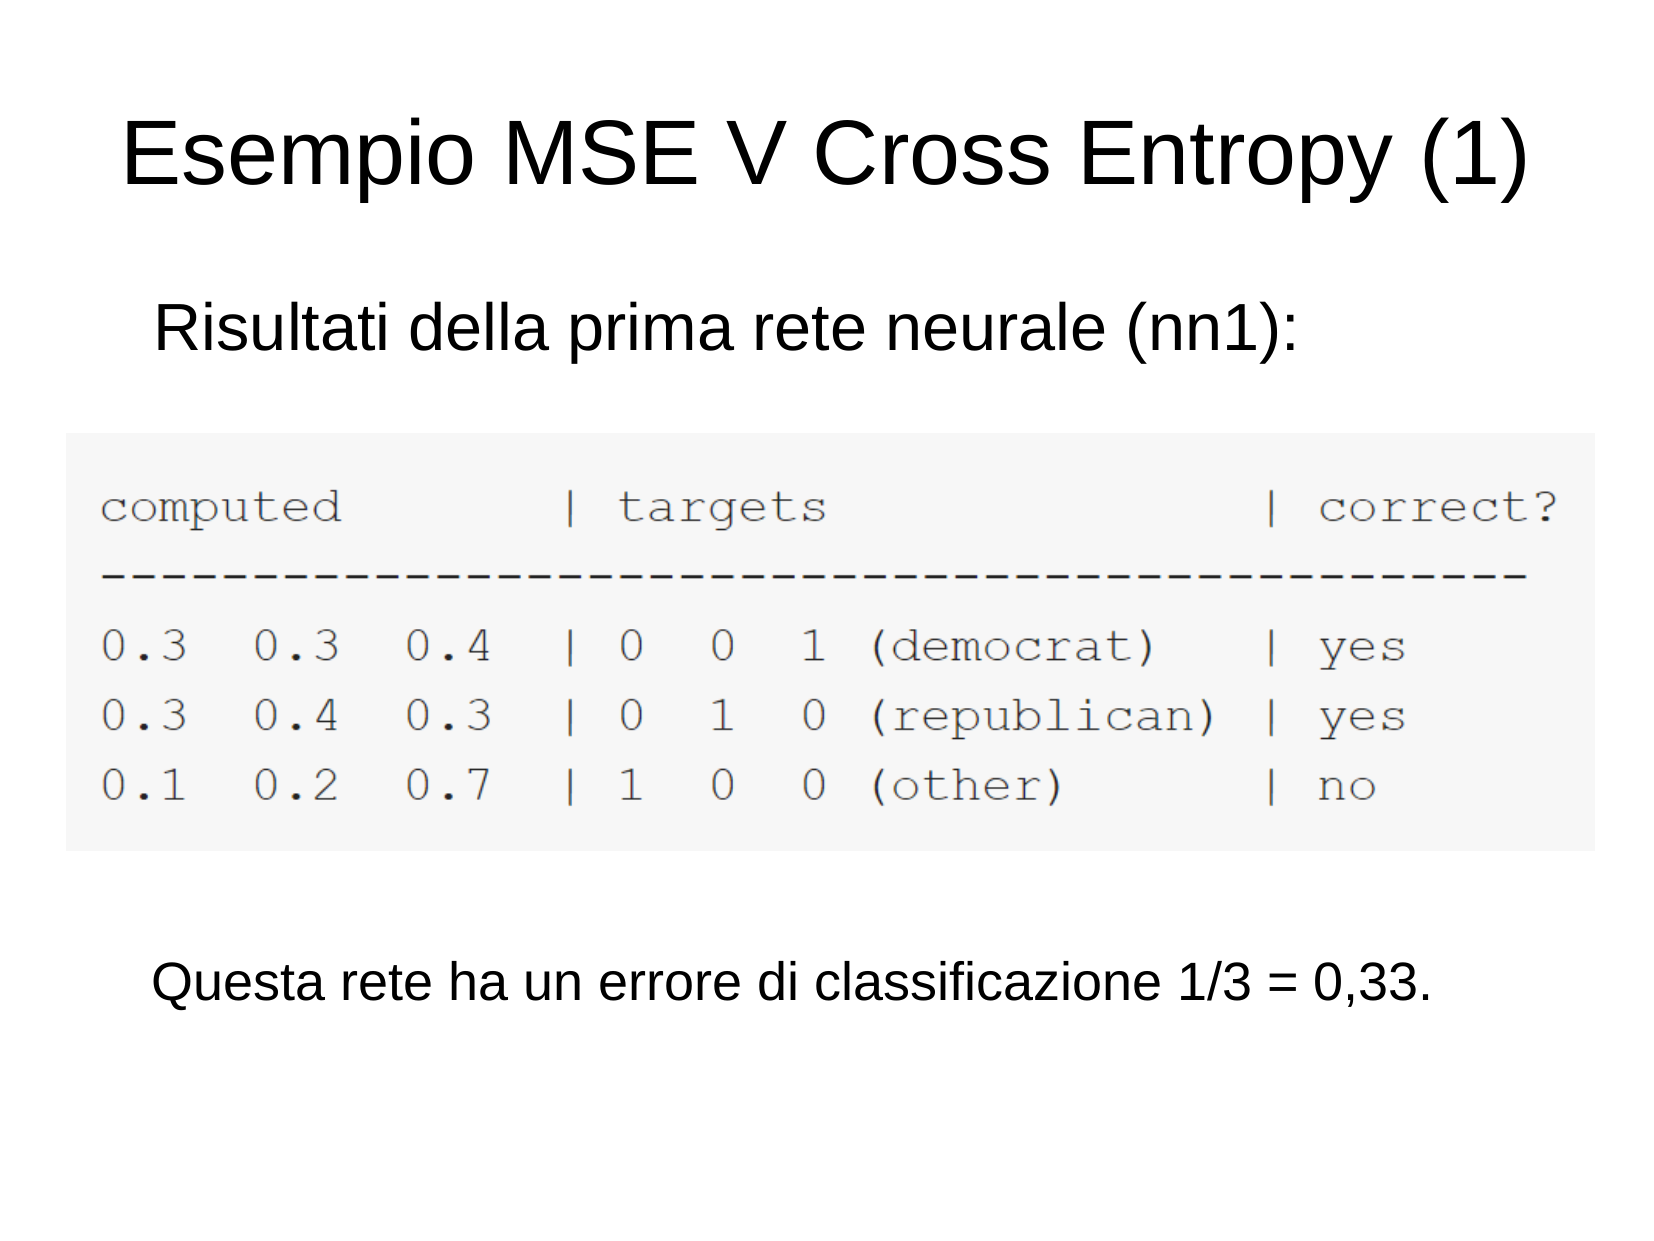

# Esempio MSE V Cross Entropy (1)
Risultati della prima rete neurale (nn1):
Questa rete ha un errore di classificazione 1/3 = 0,33.